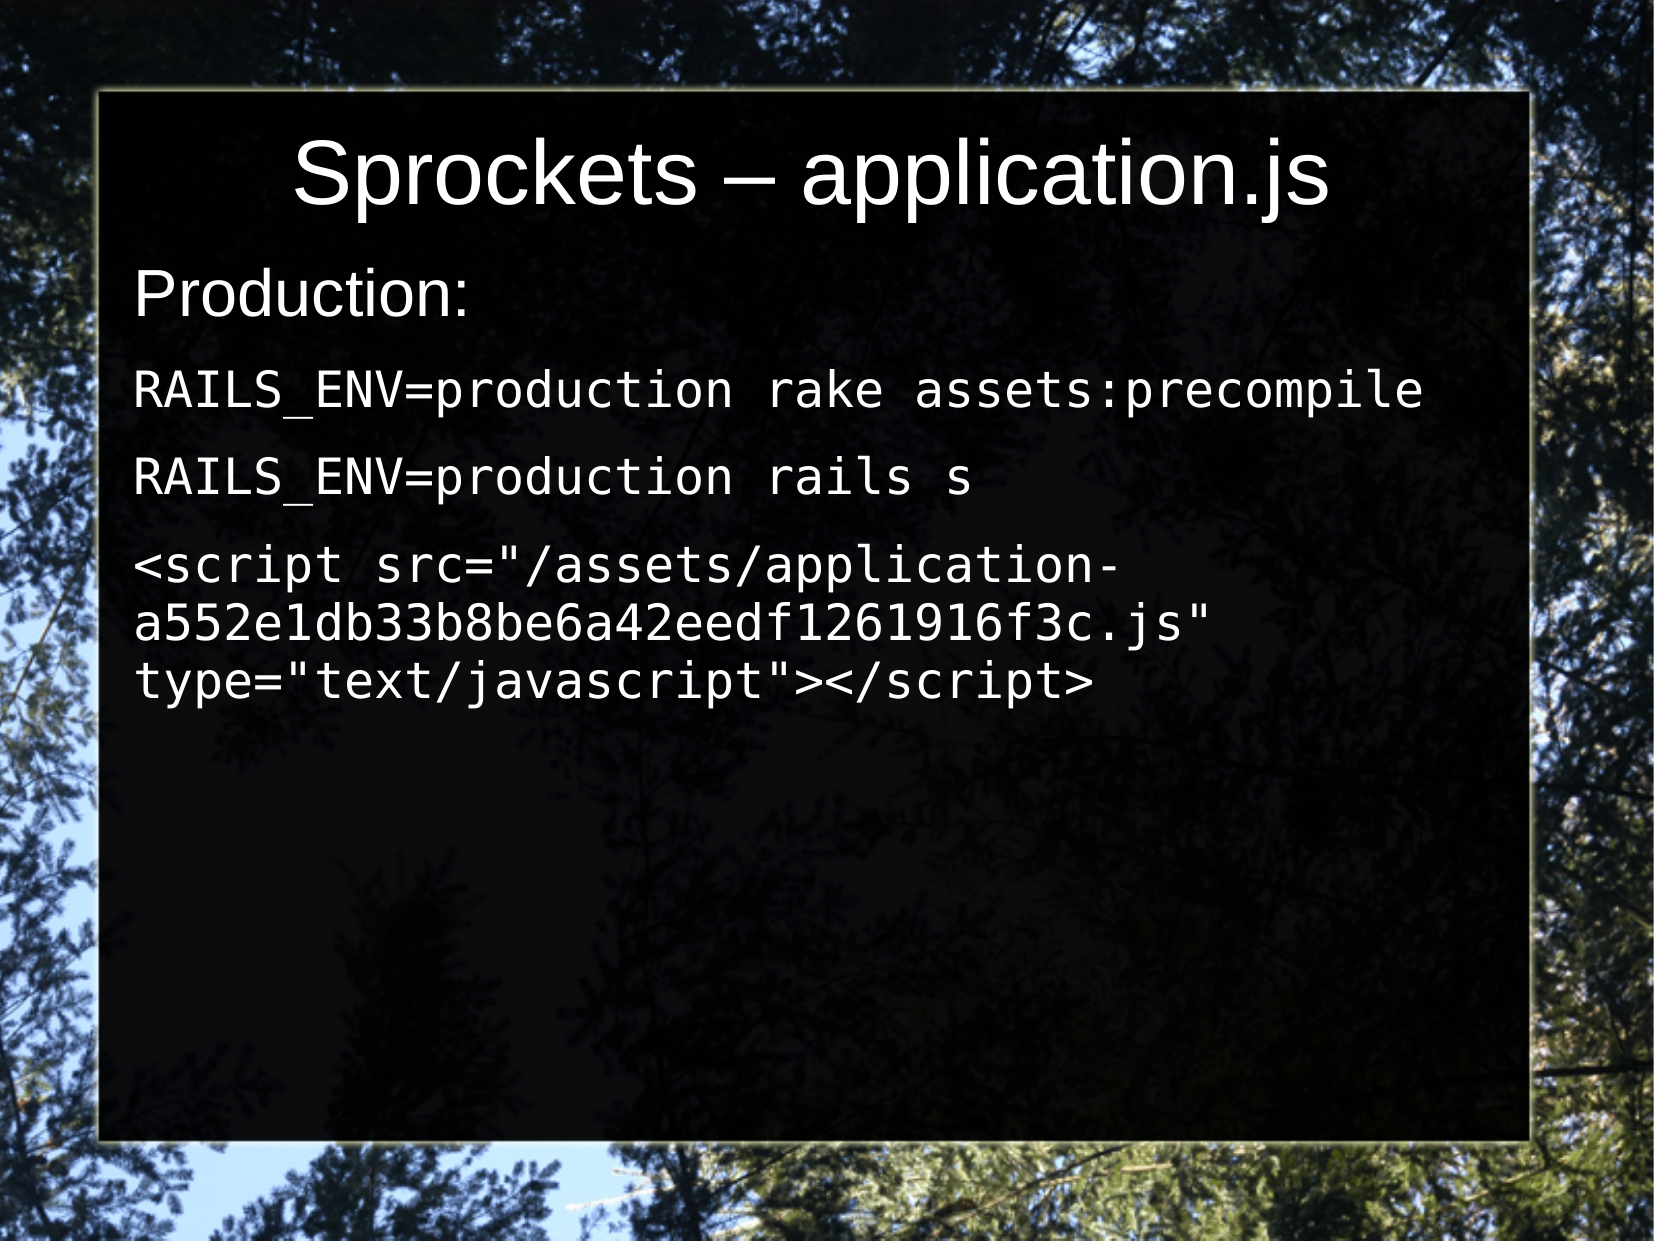

# Sprockets – application.js
Production:
RAILS_ENV=production rake assets:precompile
RAILS_ENV=production rails s
<script src="/assets/application-a552e1db33b8be6a42eedf1261916f3c.js" type="text/javascript"></script>